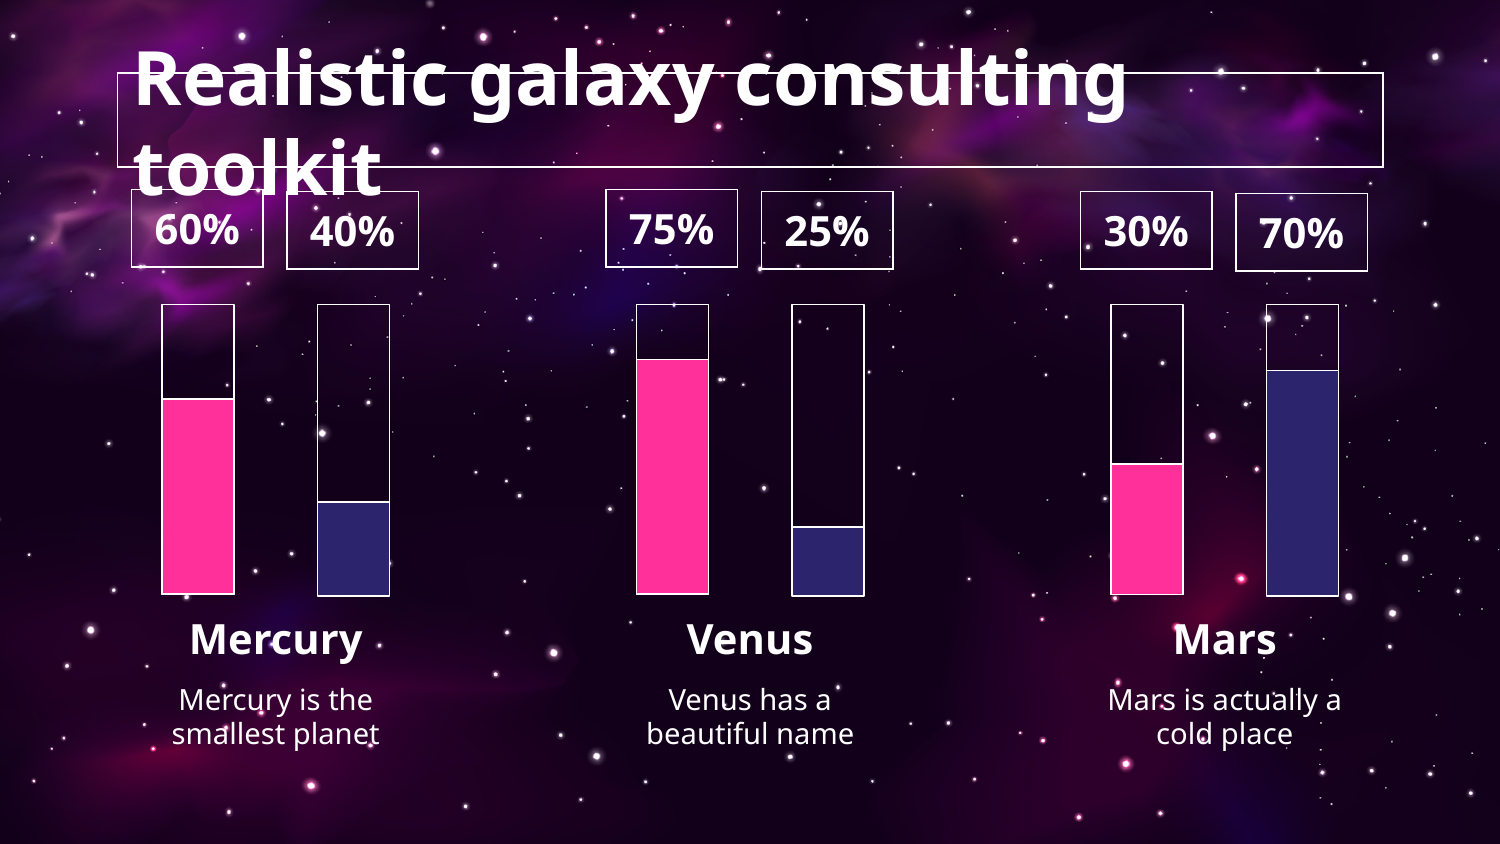

# Realistic galaxy consulting toolkit
60%
40%
Mercury
Mercury is the smallest planet
75%
25%
Venus
Venus has a beautiful name
30%
70%
Mars
Mars is actually a cold place